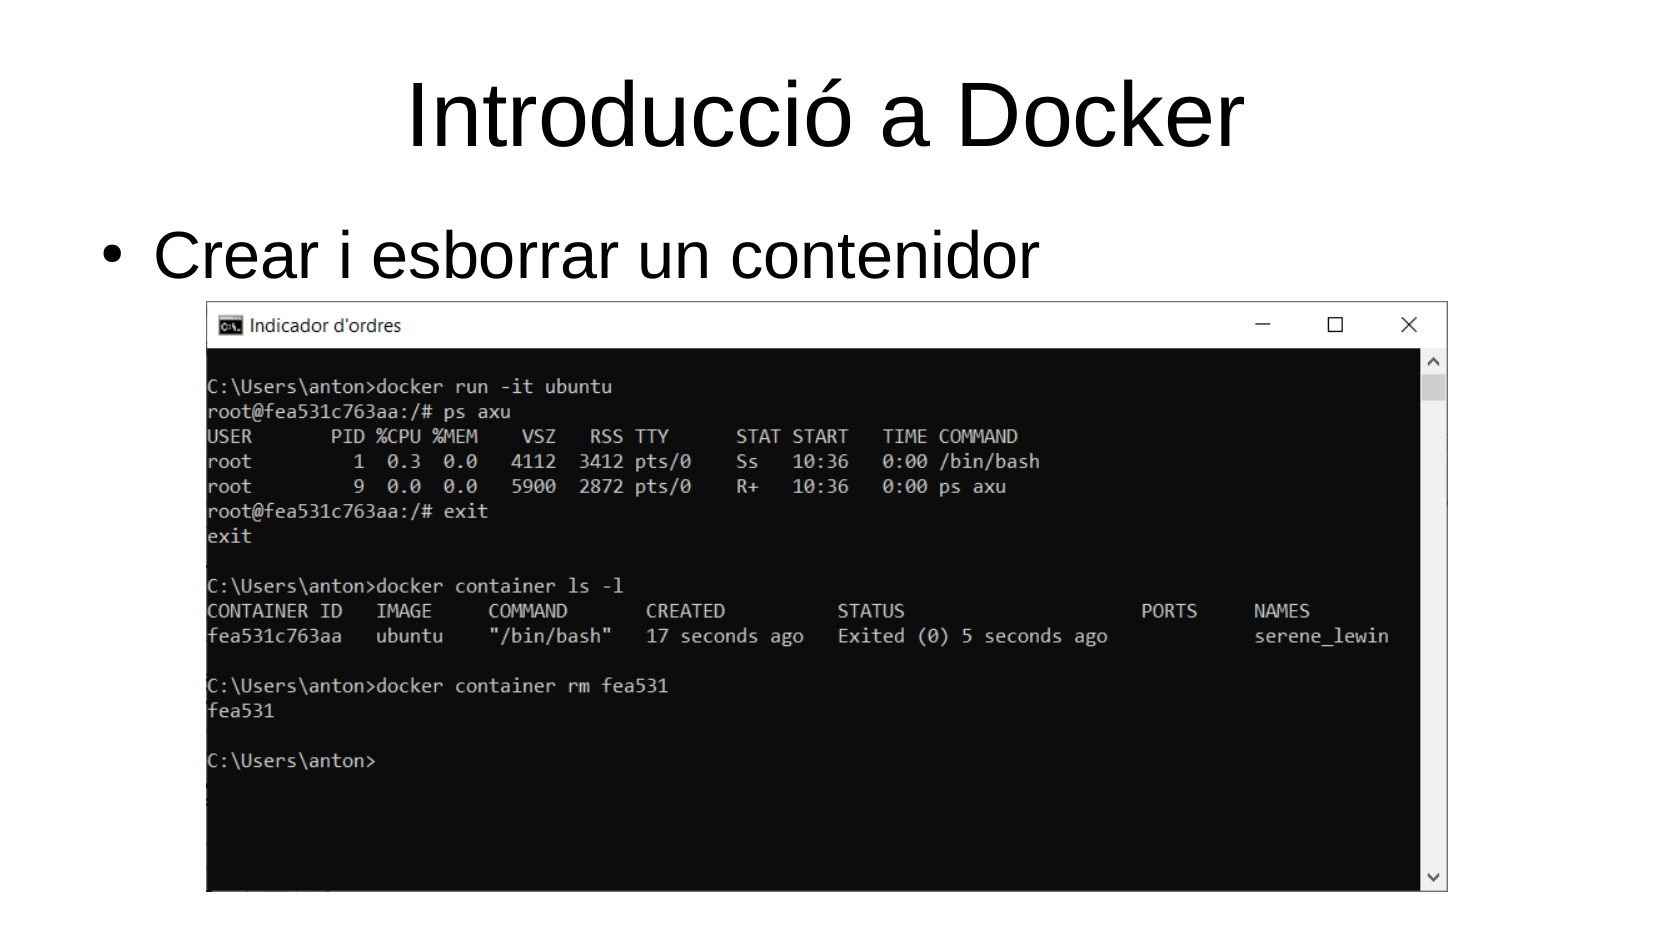

# Introducció a Docker
Crear i esborrar un contenidor